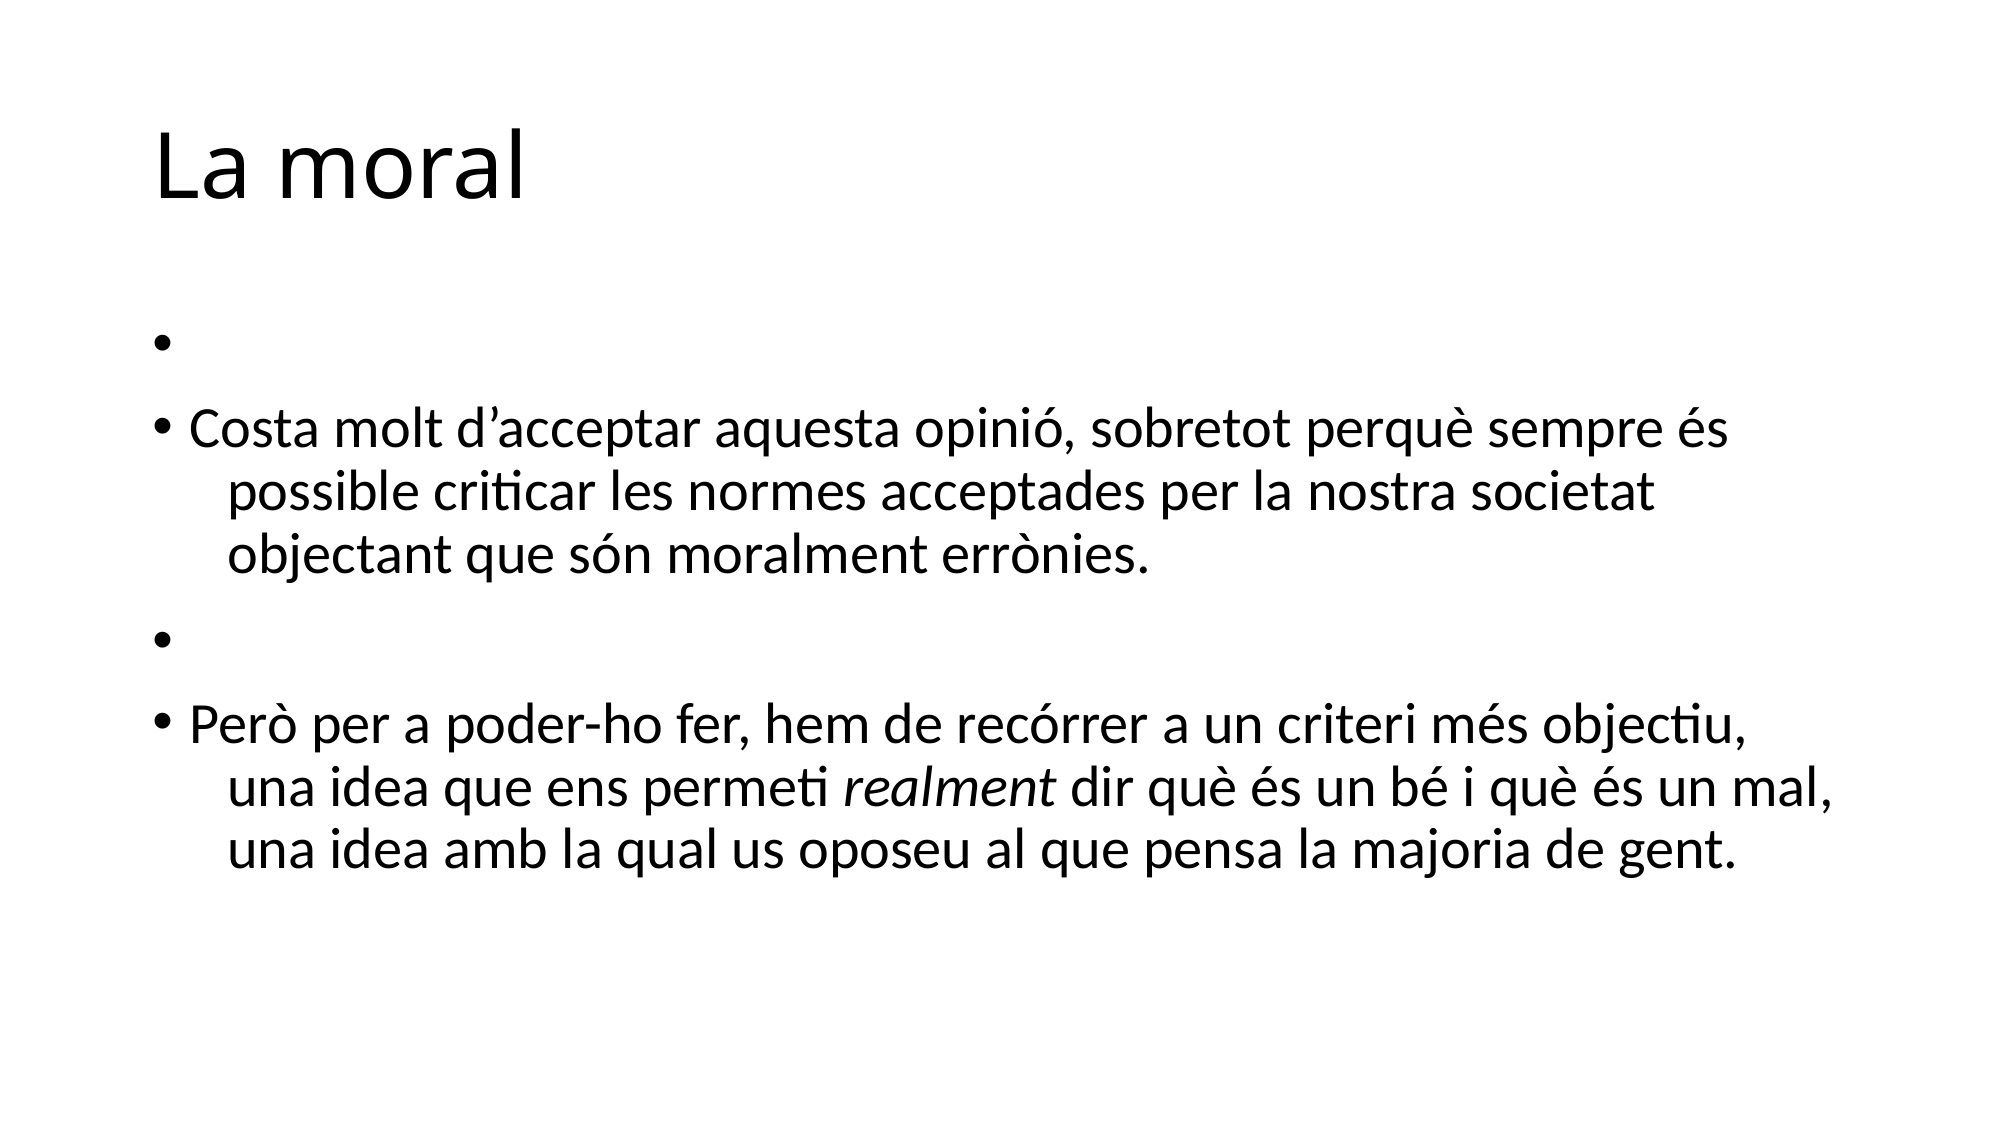

# La moral
Costa molt d’acceptar aquesta opinió, sobretot perquè sempre és possible criticar les normes acceptades per la nostra societat objectant que són moralment errònies.
Però per a poder-ho fer, hem de recórrer a un criteri més objectiu, una idea que ens permeti realment dir què és un bé i què és un mal, una idea amb la qual us oposeu al que pensa la majoria de gent.